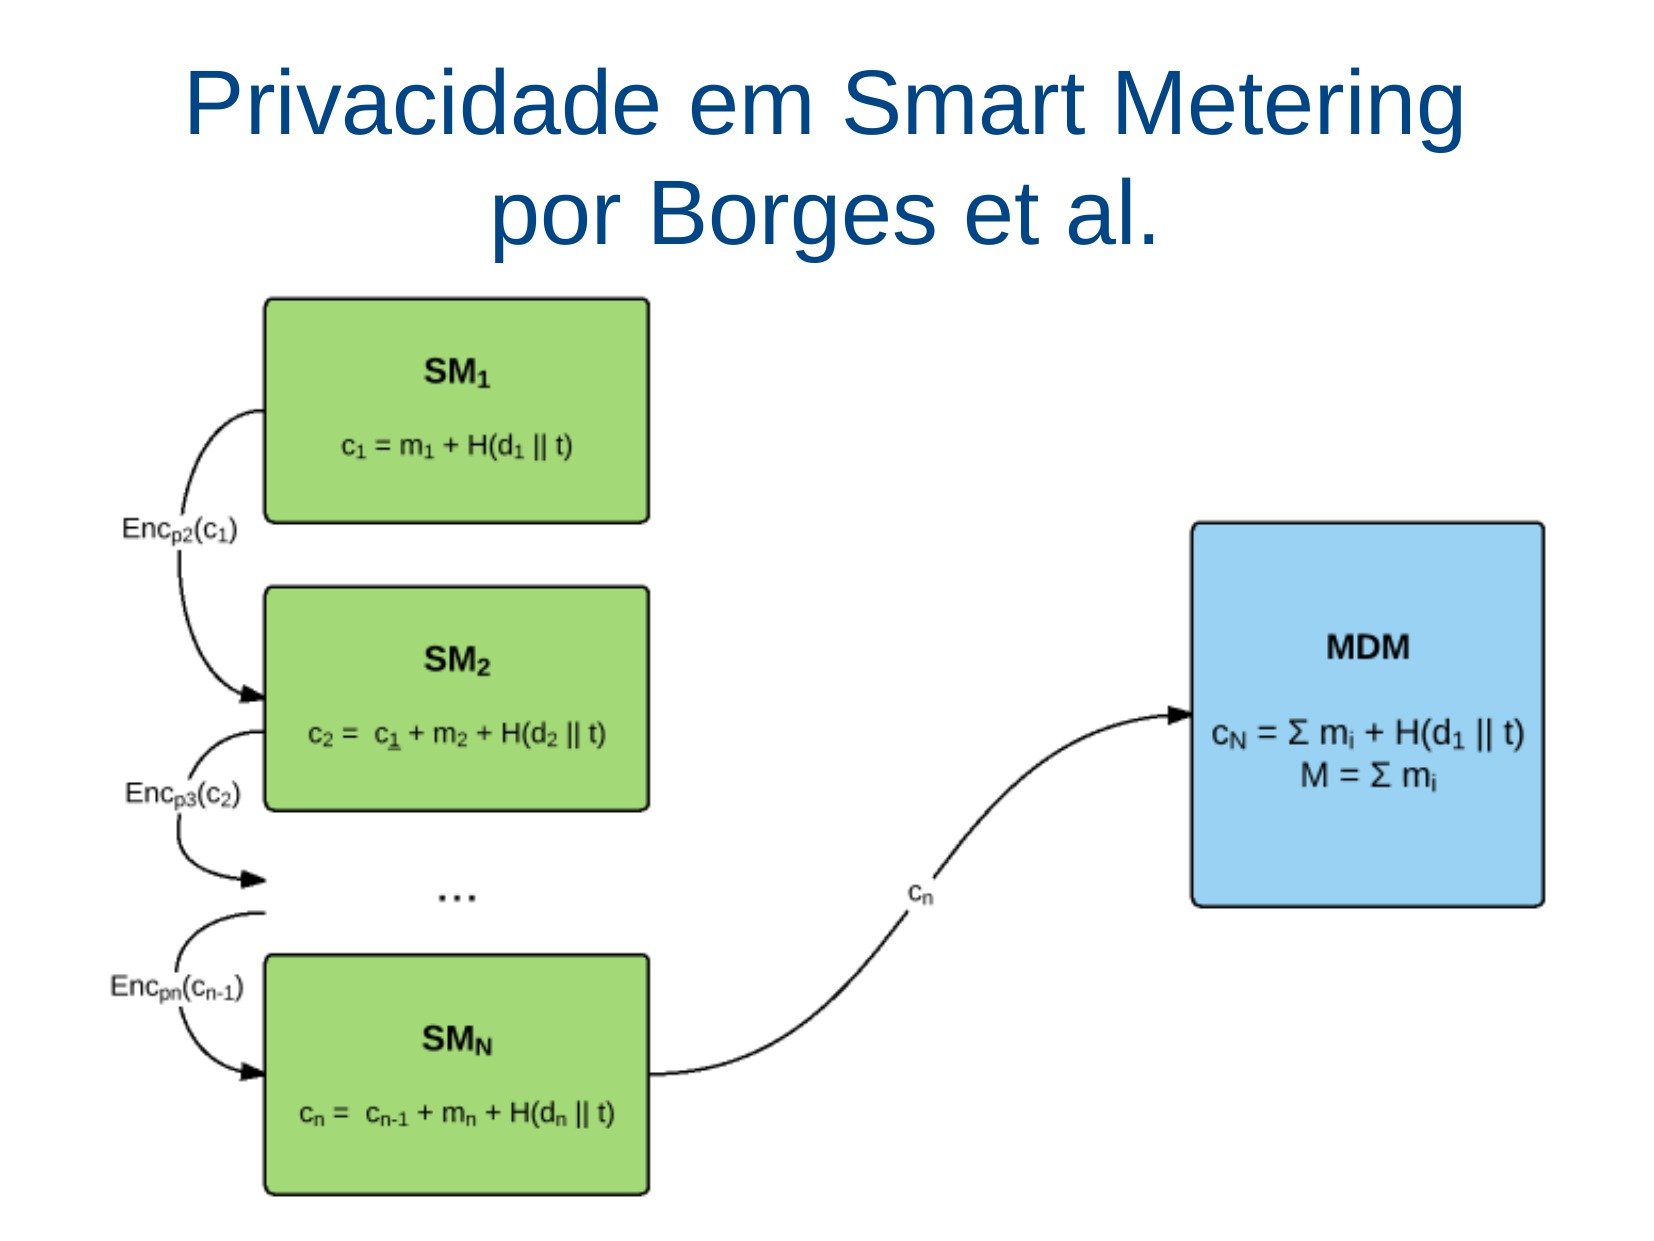

# Privacidade em Smart Metering por Borges et al.